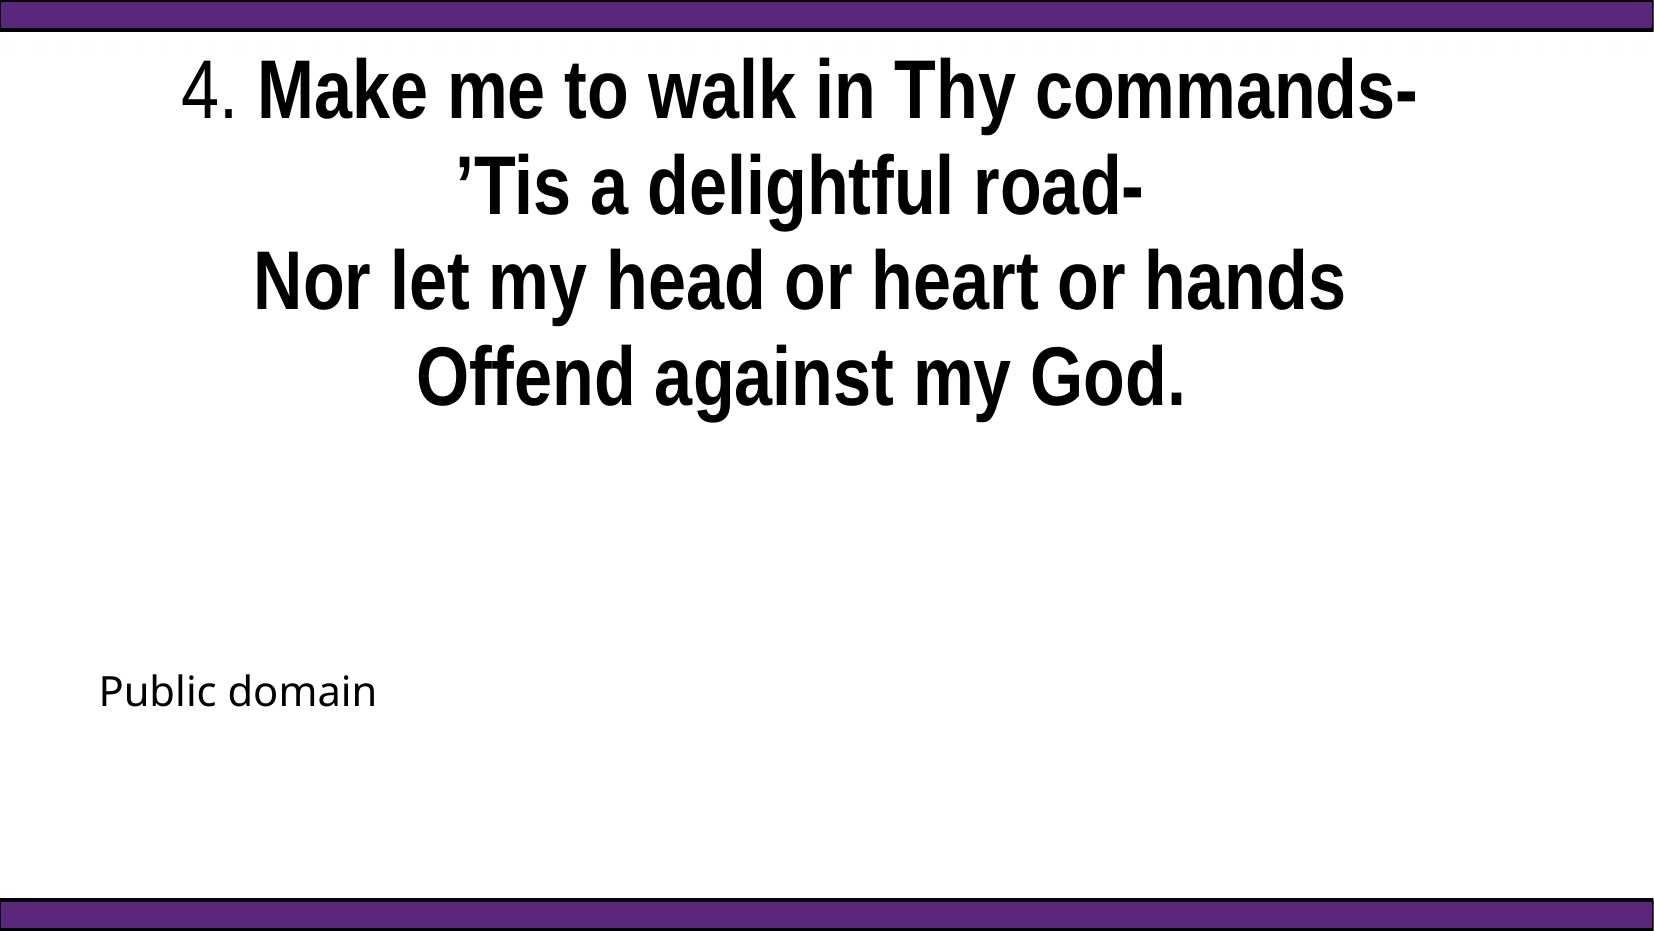

4. Make me to walk in Thy commands-
’Tis a delightful road-
Nor let my head or heart or hands
Offend against my God.
 Public domain